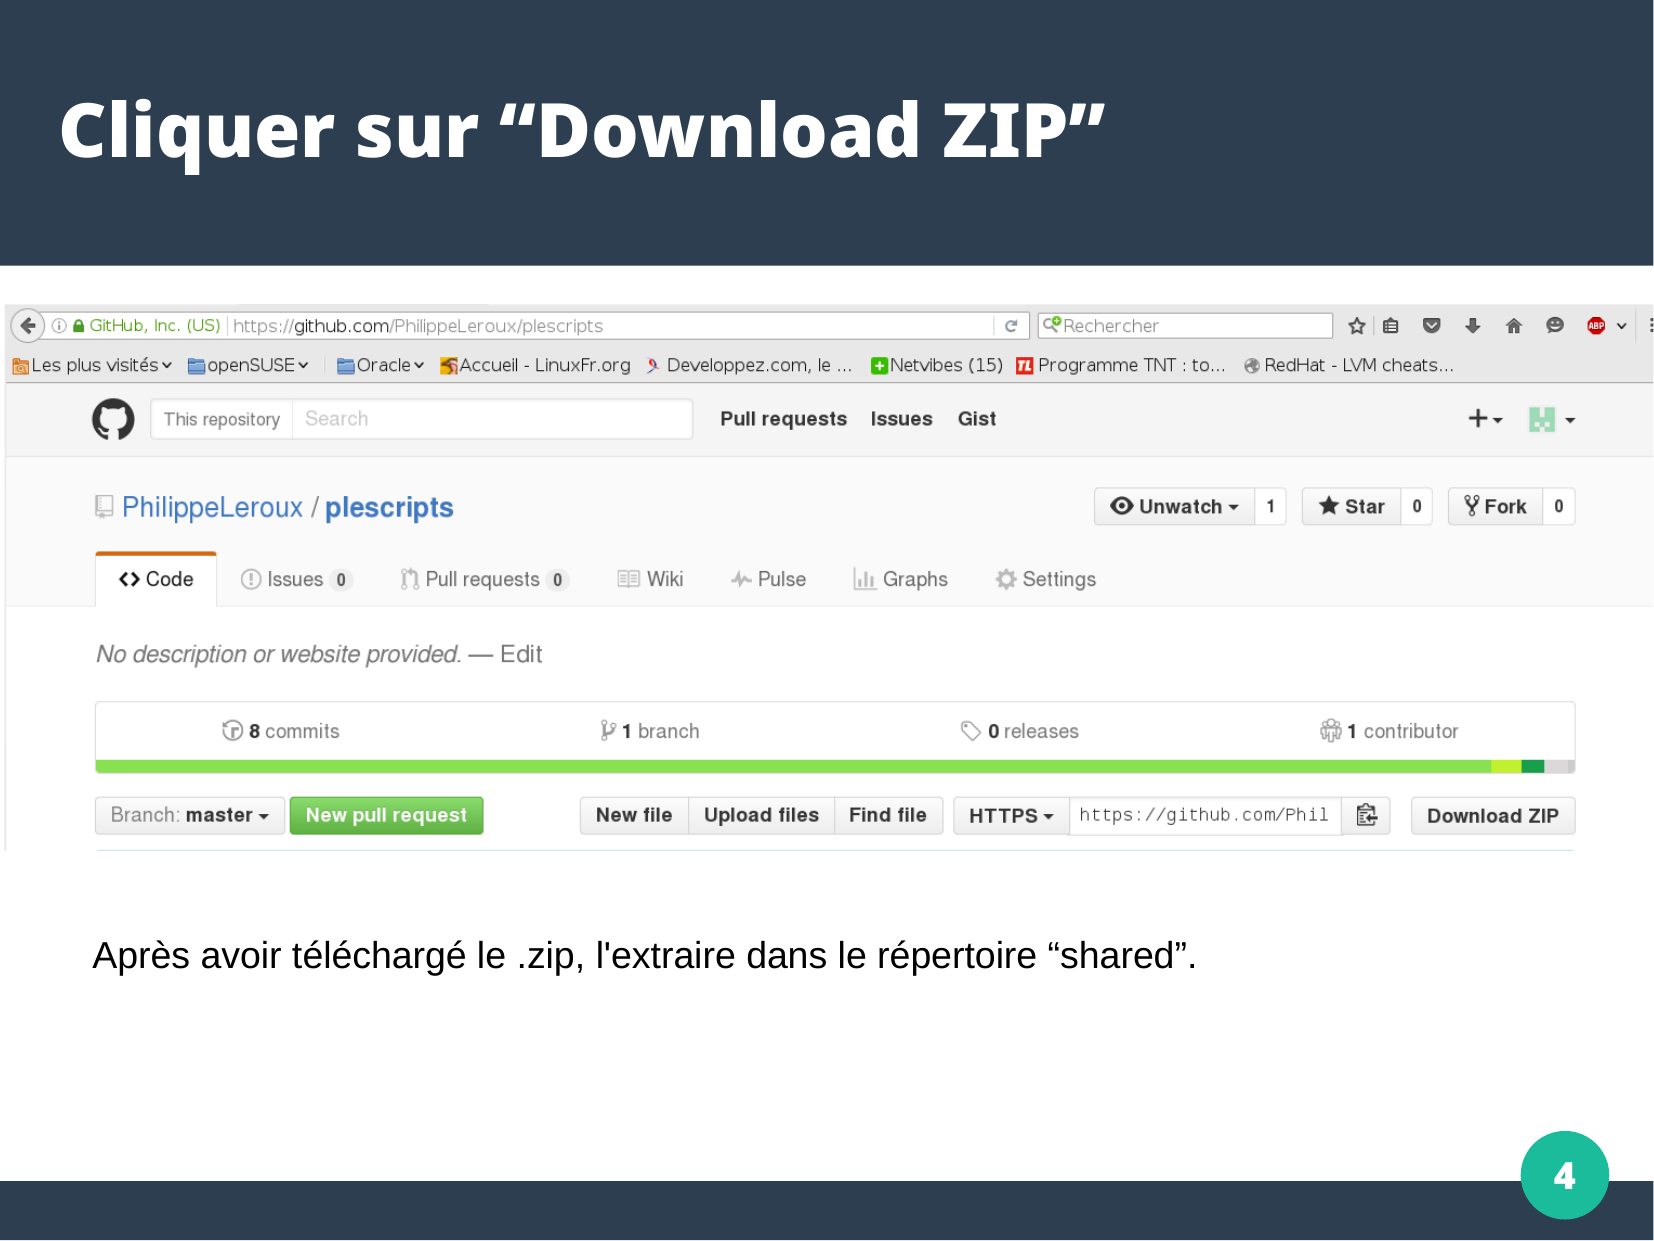

# Cliquer sur “Download ZIP”
	Après avoir téléchargé le .zip, l'extraire dans le répertoire “shared”.
4